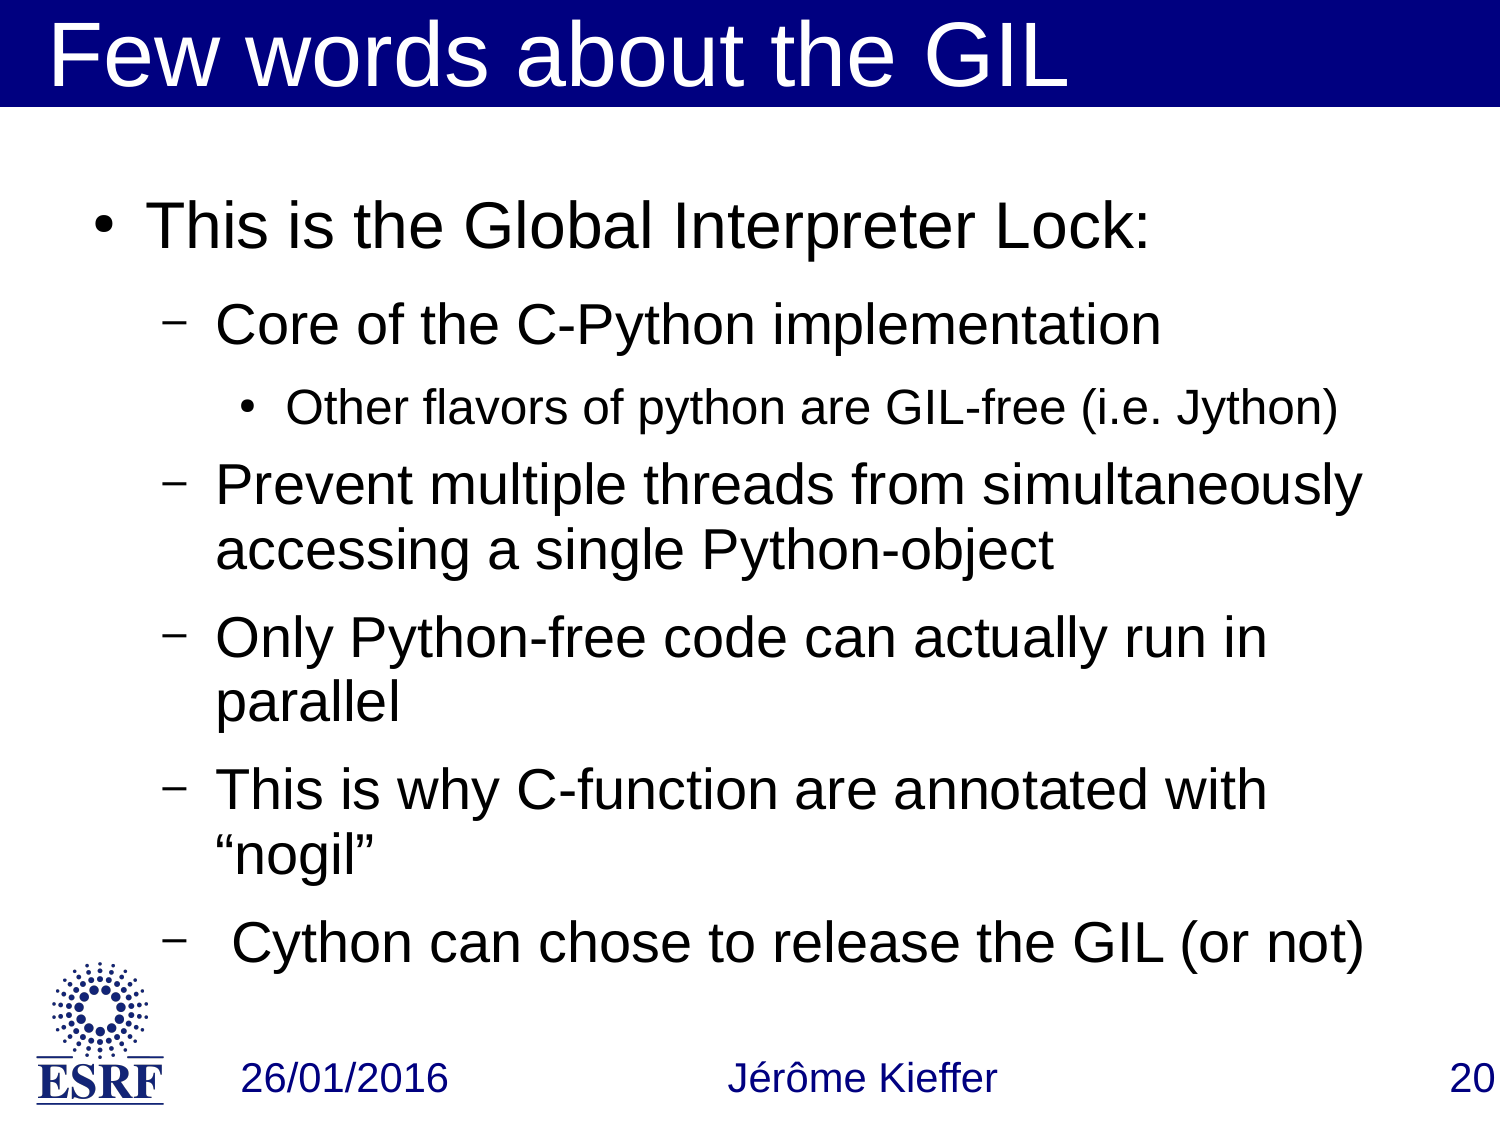

# Few words about the GIL
This is the Global Interpreter Lock:
Core of the C-Python implementation
Other flavors of python are GIL-free (i.e. Jython)
Prevent multiple threads from simultaneously accessing a single Python-object
Only Python-free code can actually run in parallel
This is why C-function are annotated with “nogil”
 Cython can chose to release the GIL (or not)
26/01/2016
Jérôme Kieffer
20